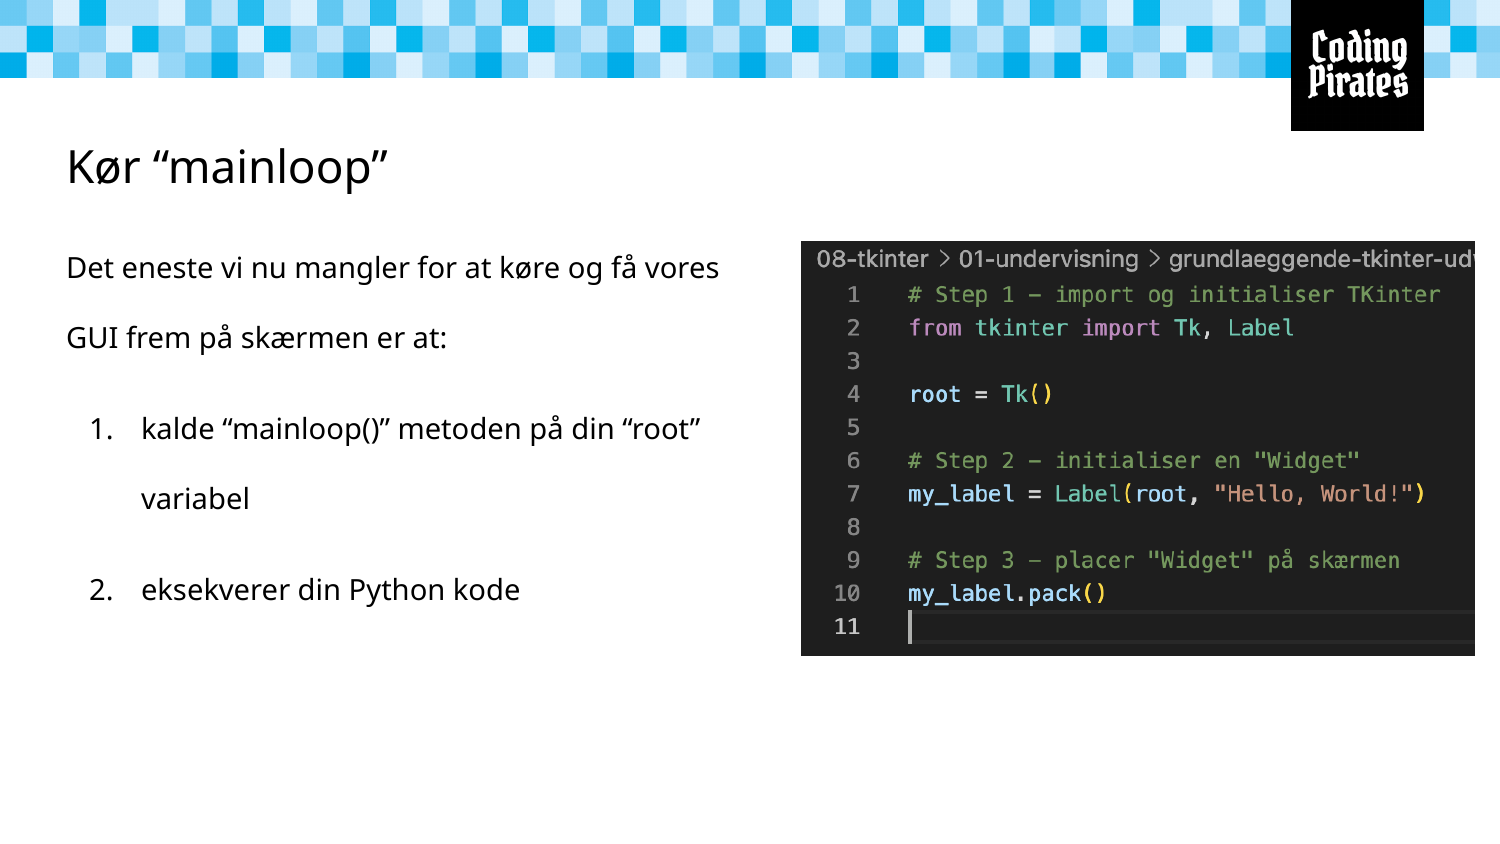

# Kør “mainloop”
Det eneste vi nu mangler for at køre og få vores GUI frem på skærmen er at:
kalde “mainloop()” metoden på din “root” variabel
eksekverer din Python kode